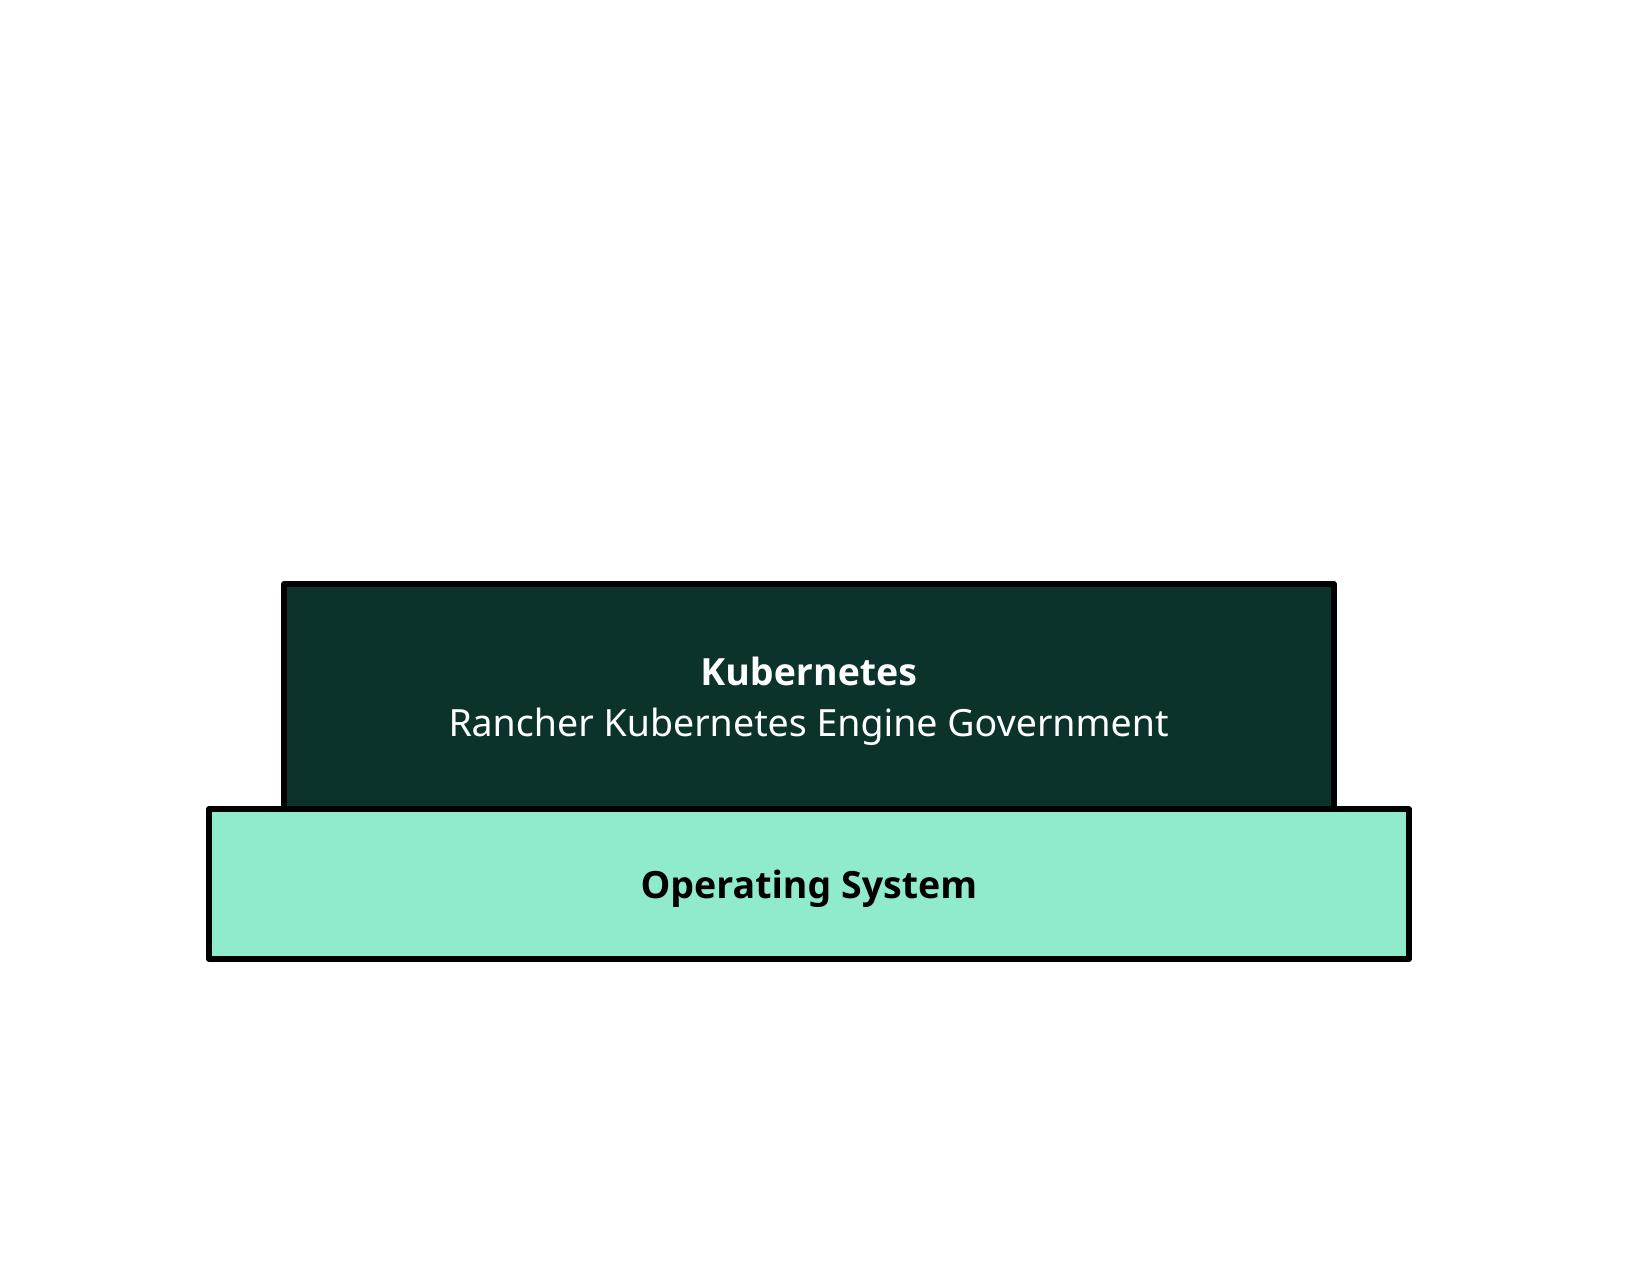

Kubernetes
Rancher Kubernetes Engine Government
Operating System